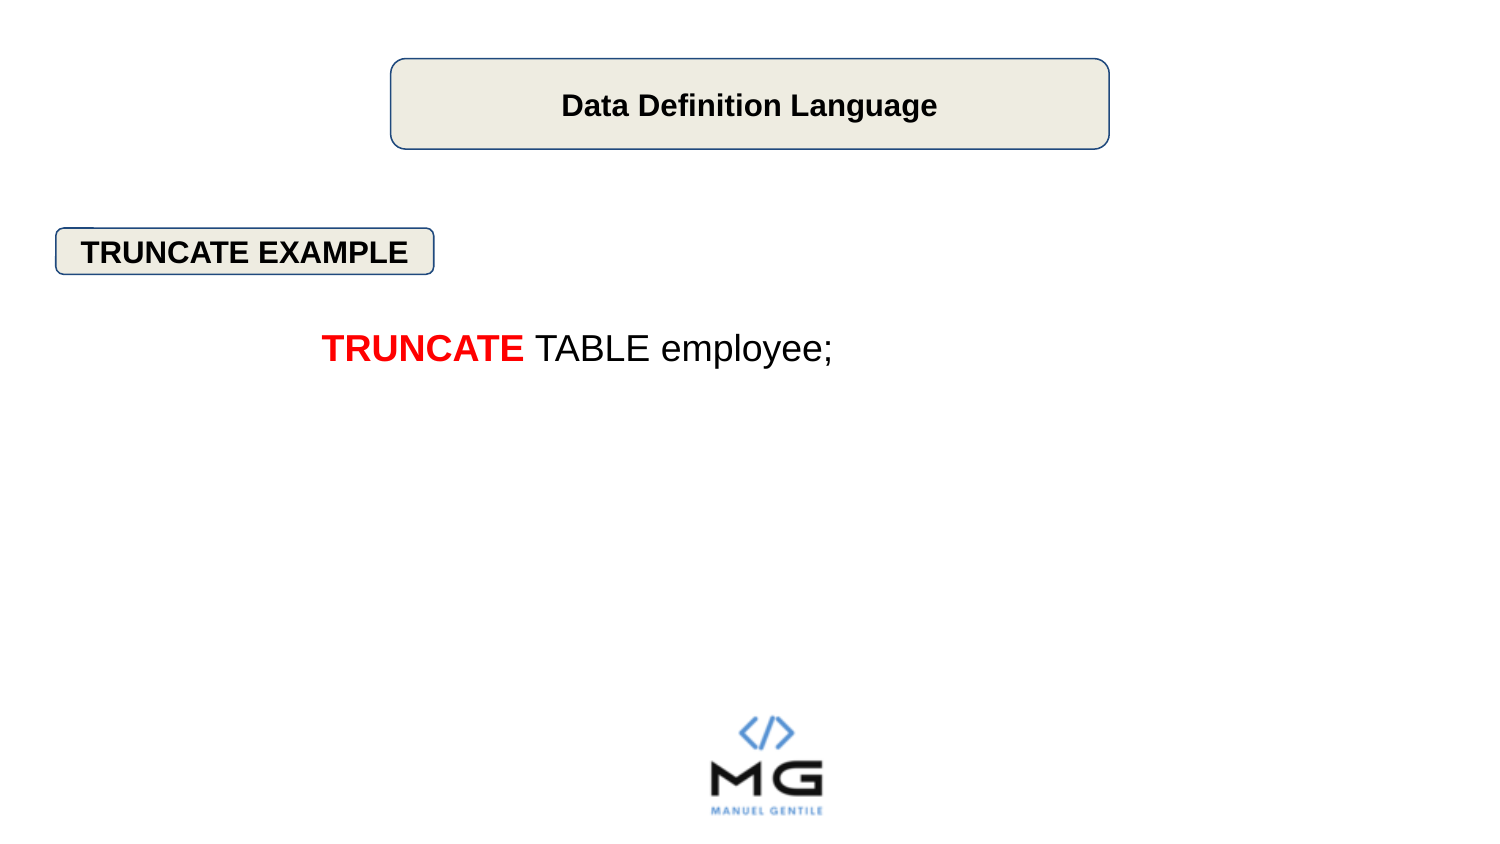

Data Definition Language
TRUNCATE EXAMPLE
TRUNCATE TABLE employee;